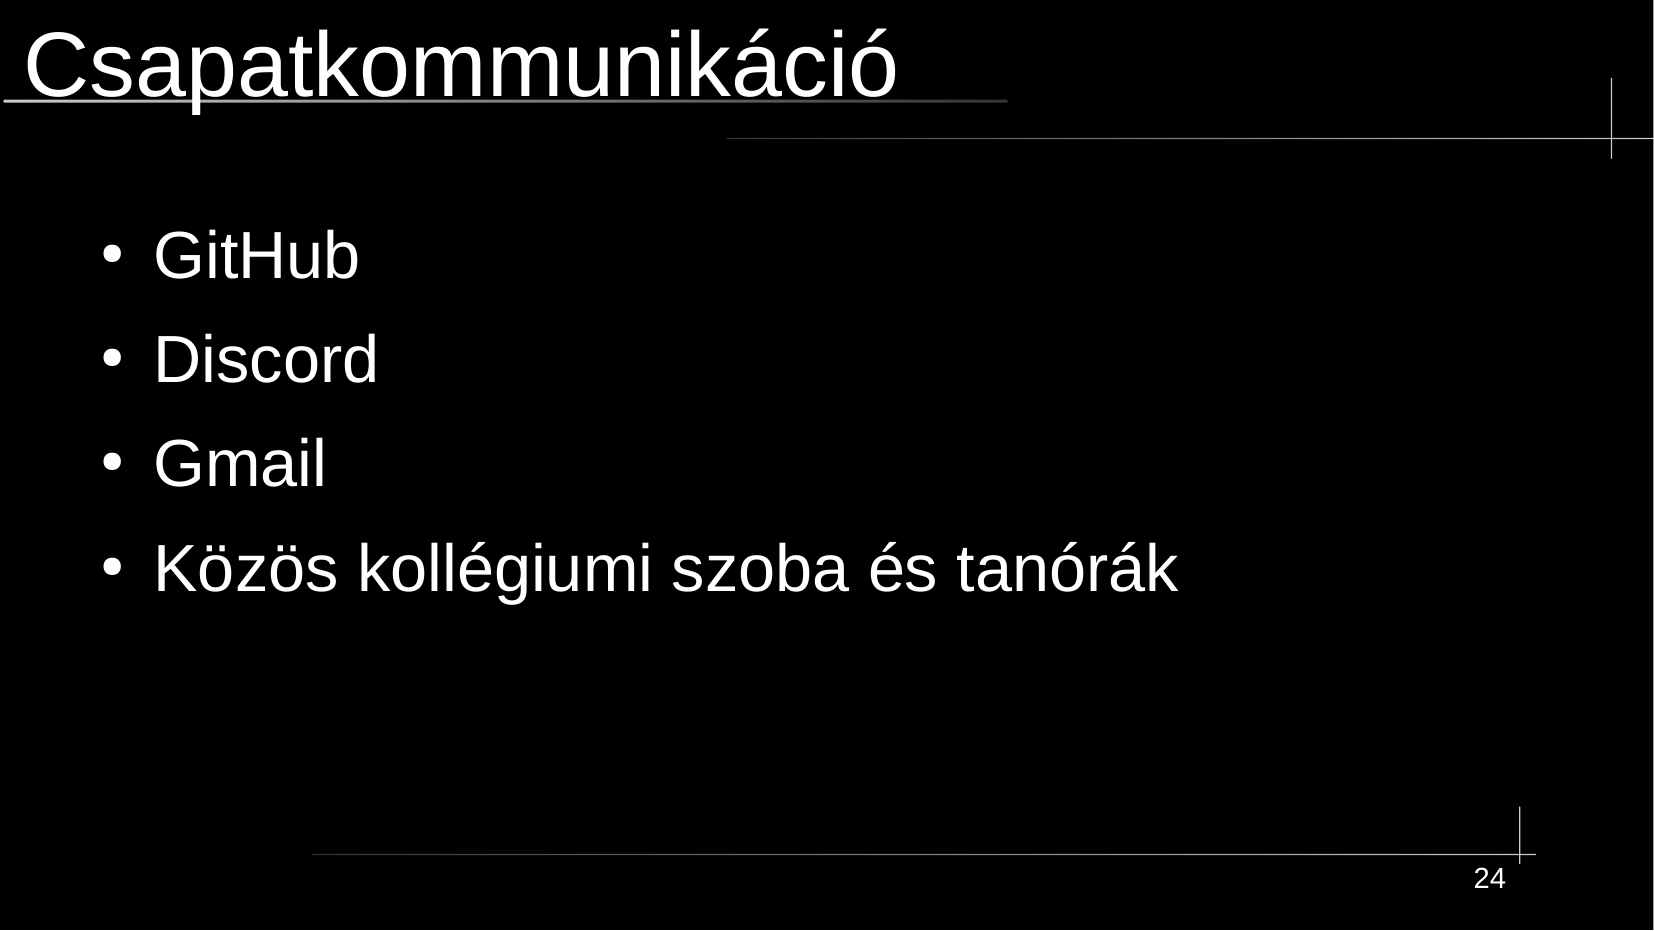

# Csapatkommunikáció
GitHub
Discord
Gmail
Közös kollégiumi szoba és tanórák
24